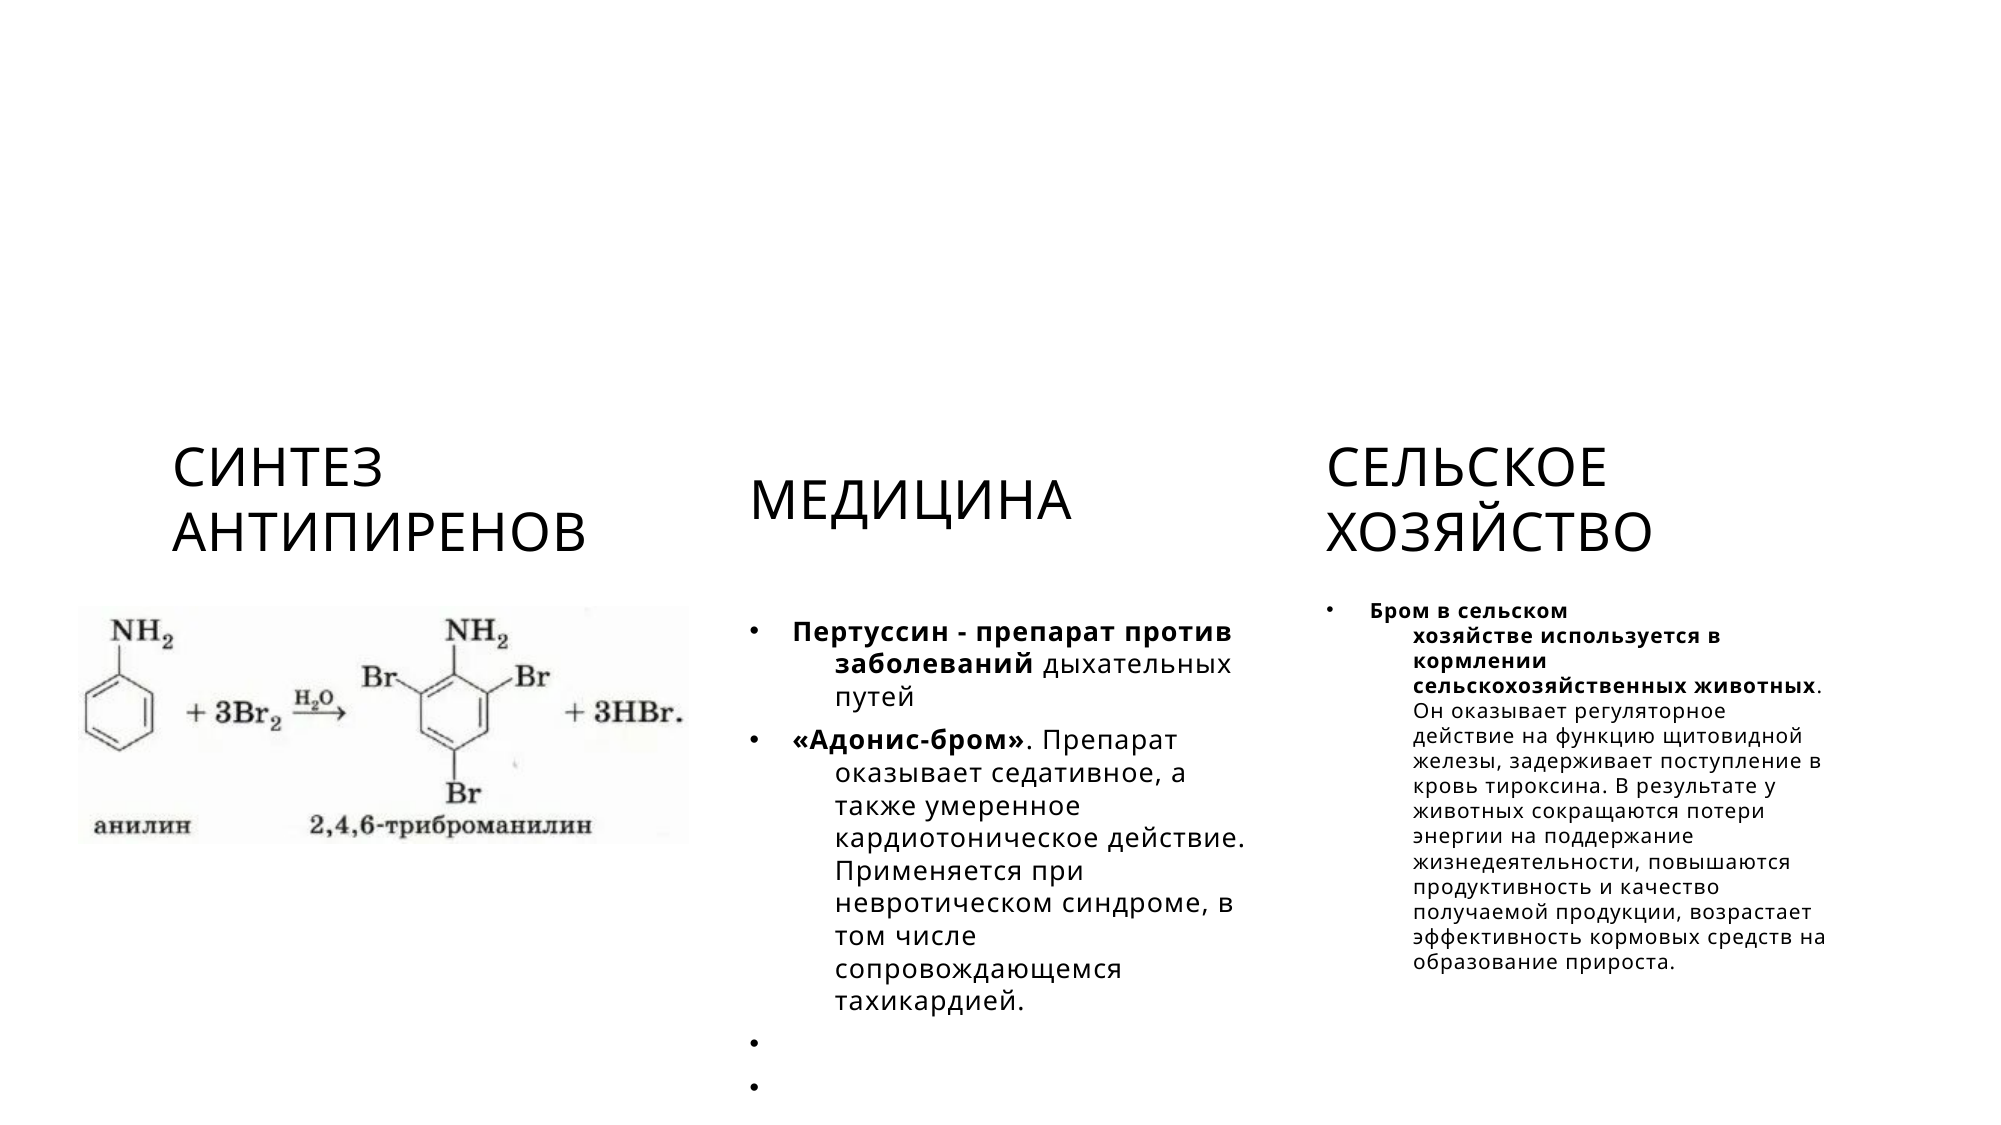

# Другие применения брома
Синтез антипиренов
медицина
Сельское хозяйство
Бром в сельском хозяйстве используется в кормлении сельскохозяйственных животных. Он оказывает регуляторное действие на функцию щитовидной железы, задерживает поступление в кровь тироксина. В результате у животных сокращаются потери энергии на поддержание жизнедеятельности, повышаются продуктивность и качество получаемой продукции, возрастает эффективность кормовых средств на образование прироста.
Пертуссин - препарат против заболеваний дыхательных путей
«Адонис-бром». Препарат оказывает седативное, а также умеренное кардиотоническое действие. Применяется при невротическом синдроме, в том числе сопровождающемся тахикардией.